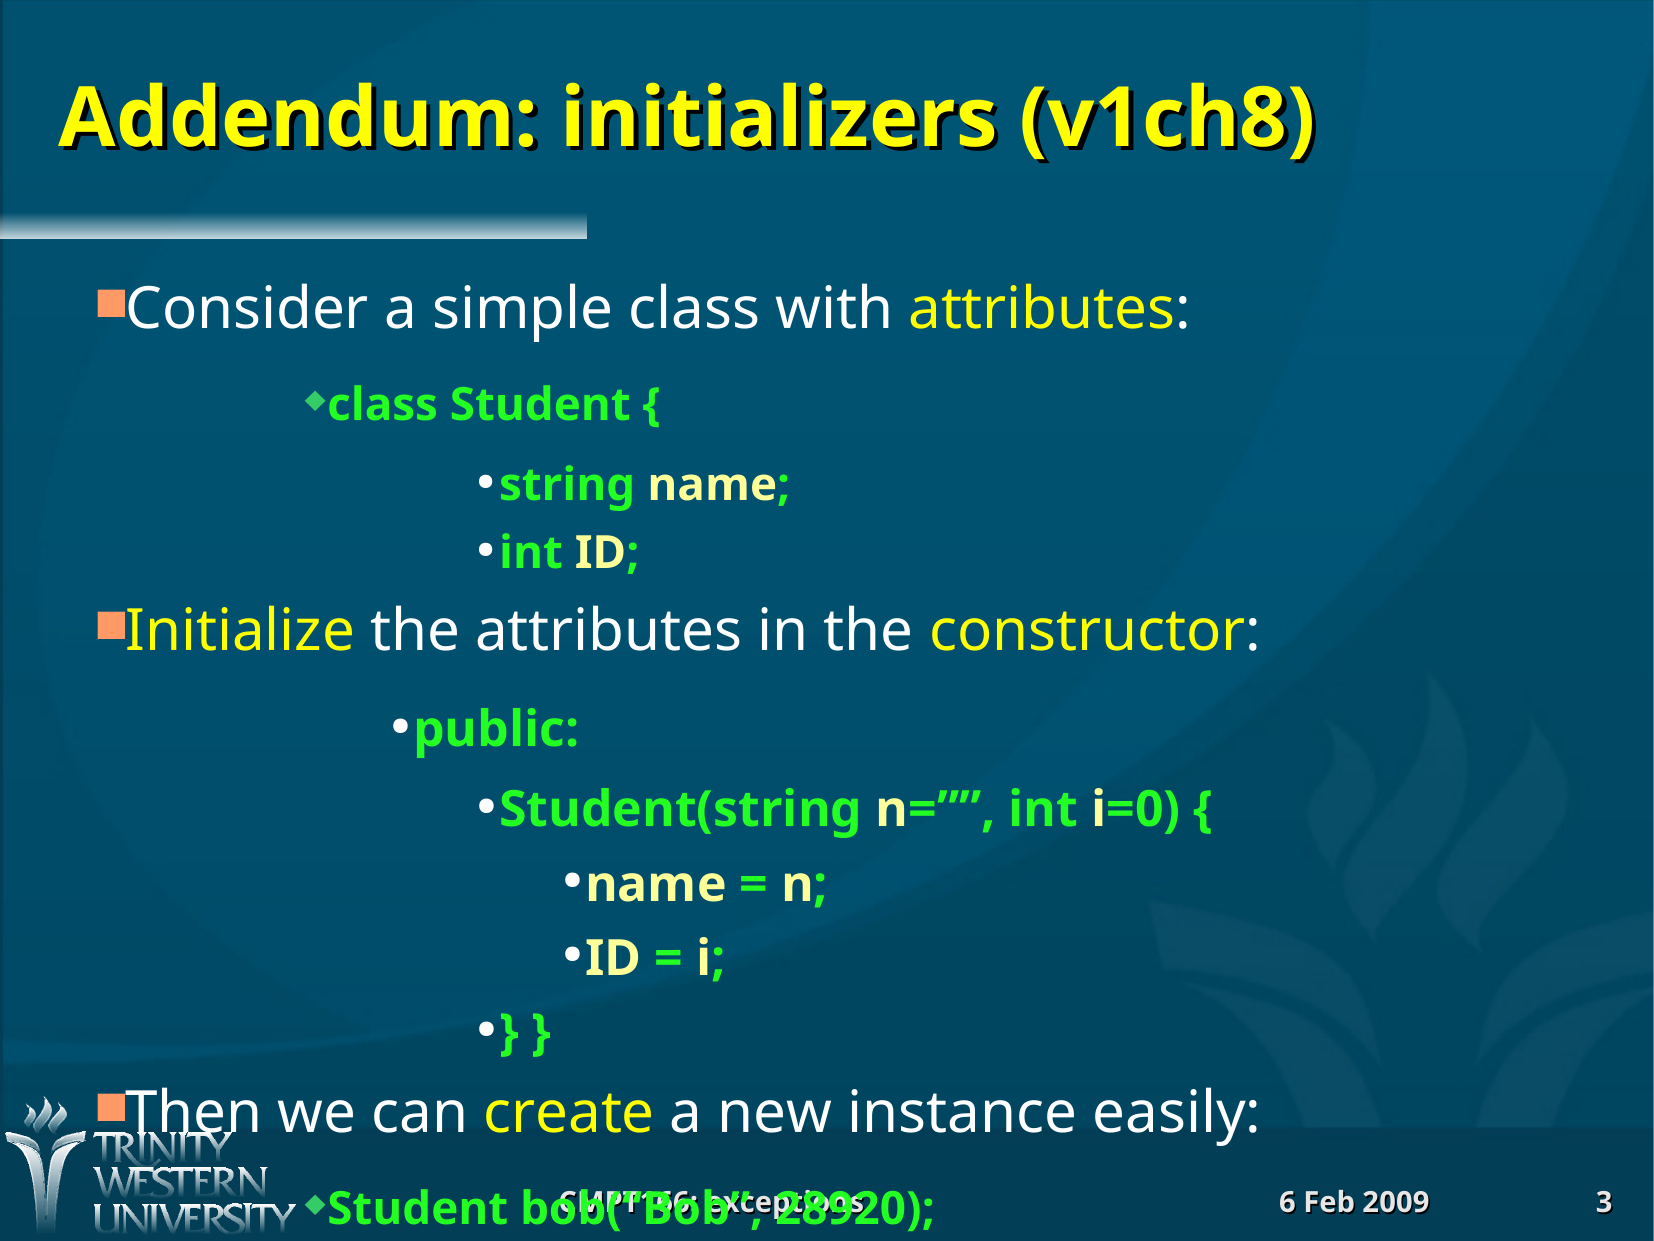

# Addendum: initializers (v1ch8)
Consider a simple class with attributes:
class Student {
string name;
int ID;
Initialize the attributes in the constructor:
public:
Student(string n=””, int i=0) {
name = n;
ID = i;
} }
Then we can create a new instance easily:
Student bob(“Bob”, 28920);
CMPT166: exceptions
6 Feb 2009
3